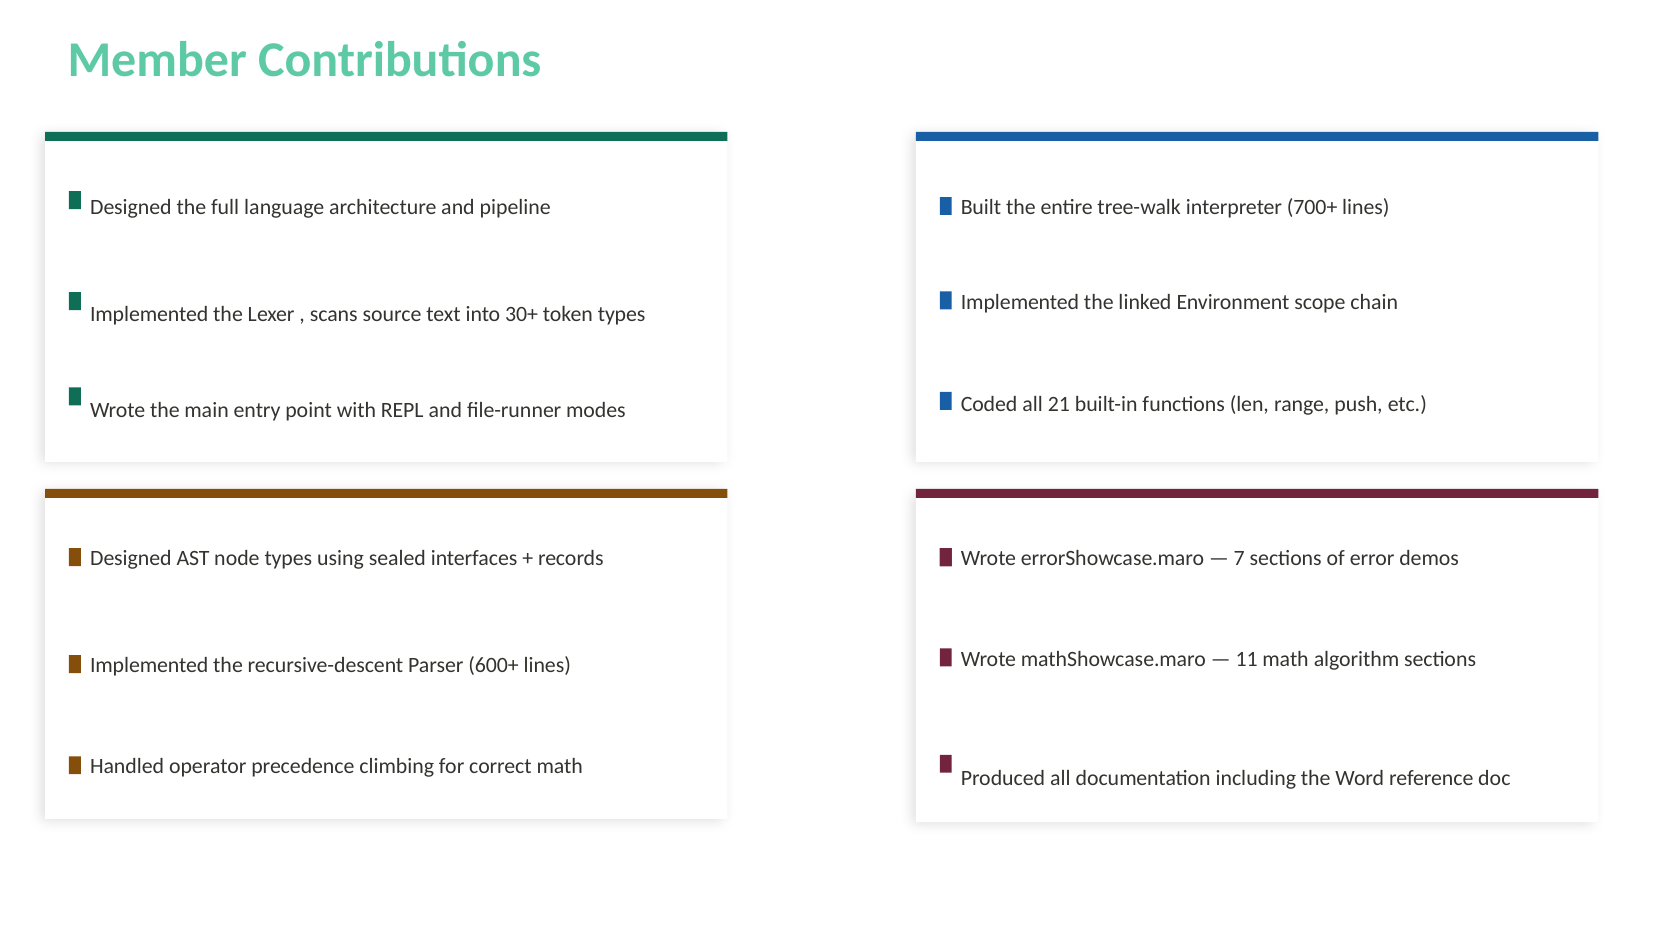

Member Contributions
Designed the full language architecture and pipeline
Built the entire tree-walk interpreter (700+ lines)
Implemented the linked Environment scope chain
Implemented the Lexer , scans source text into 30+ token types
Coded all 21 built-in functions (len, range, push, etc.)
Wrote the main entry point with REPL and file-runner modes
Designed AST node types using sealed interfaces + records
Wrote errorShowcase.maro — 7 sections of error demos
Wrote mathShowcase.maro — 11 math algorithm sections
Implemented the recursive-descent Parser (600+ lines)
Handled operator precedence climbing for correct math
Produced all documentation including the Word reference doc